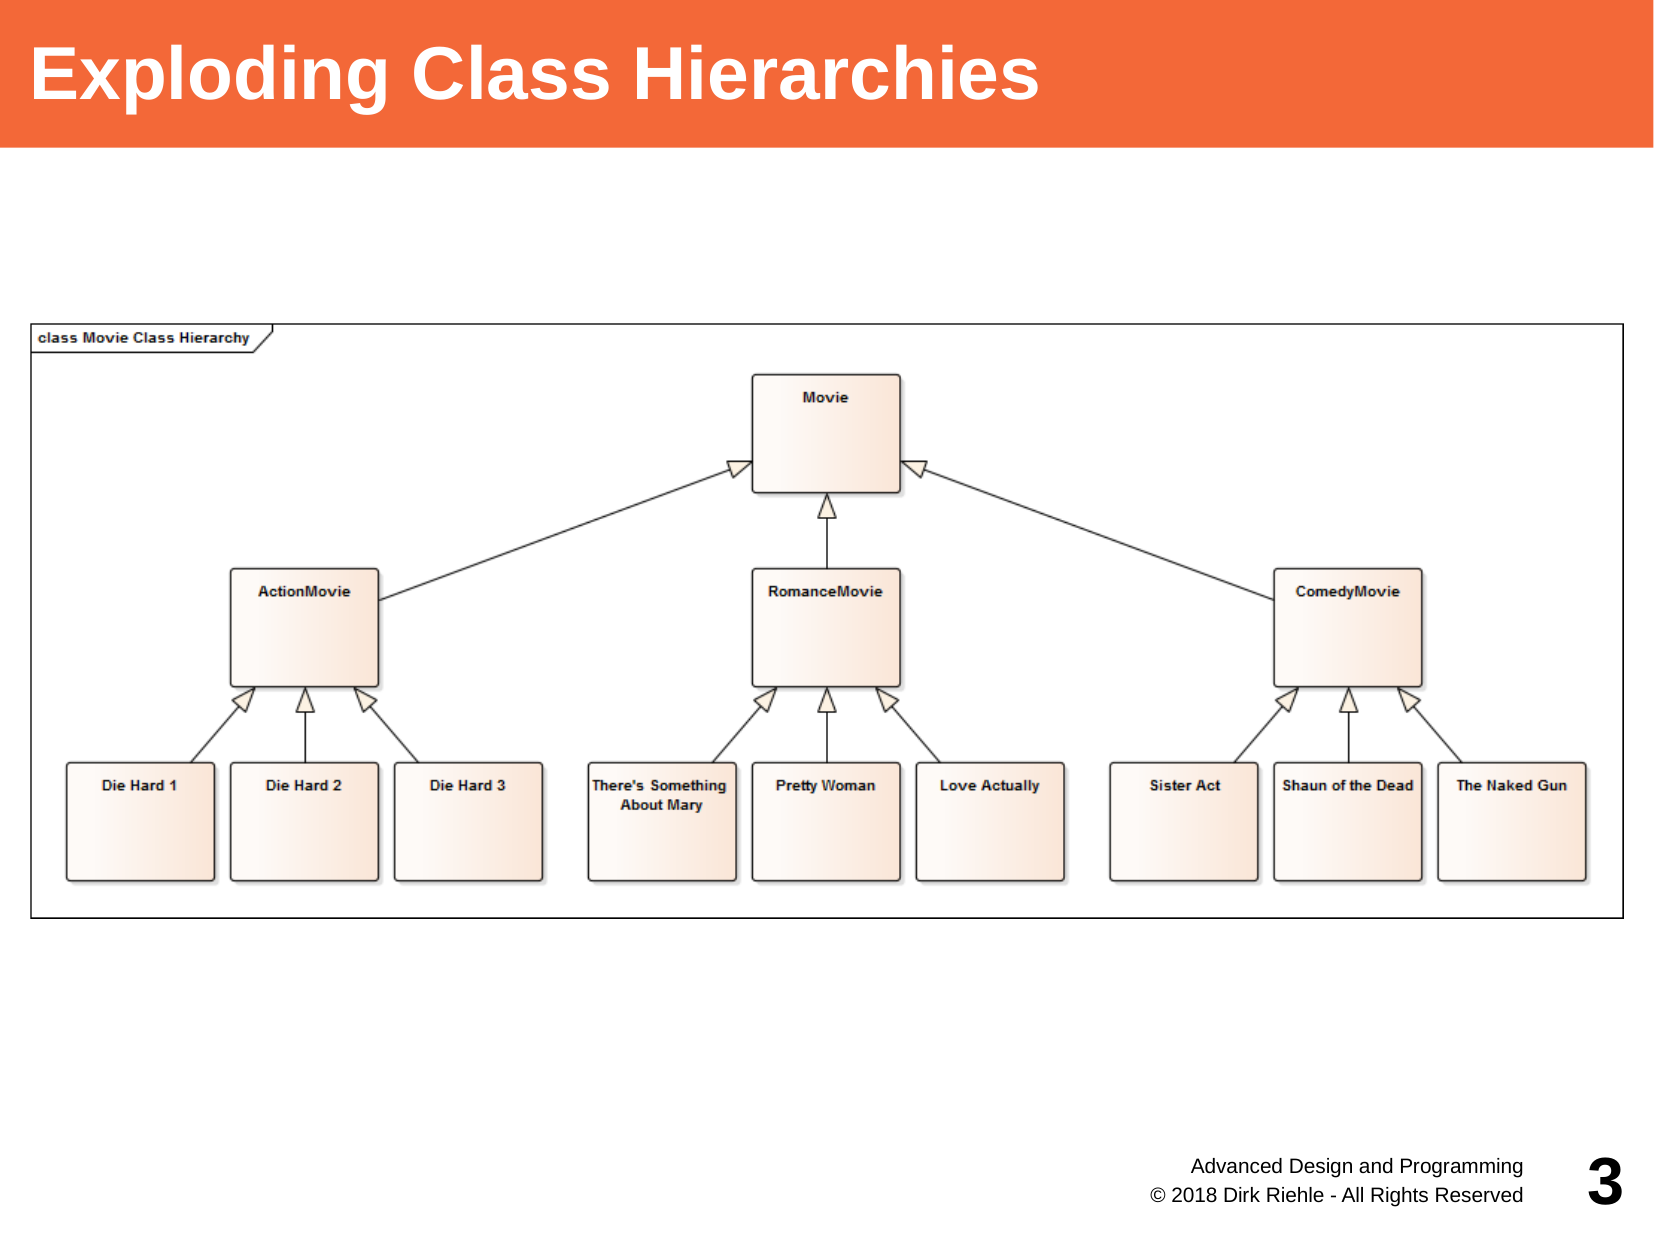

# Exploding Class Hierarchies
Advanced Design and Programming
3
© 2018 Dirk Riehle - All Rights Reserved